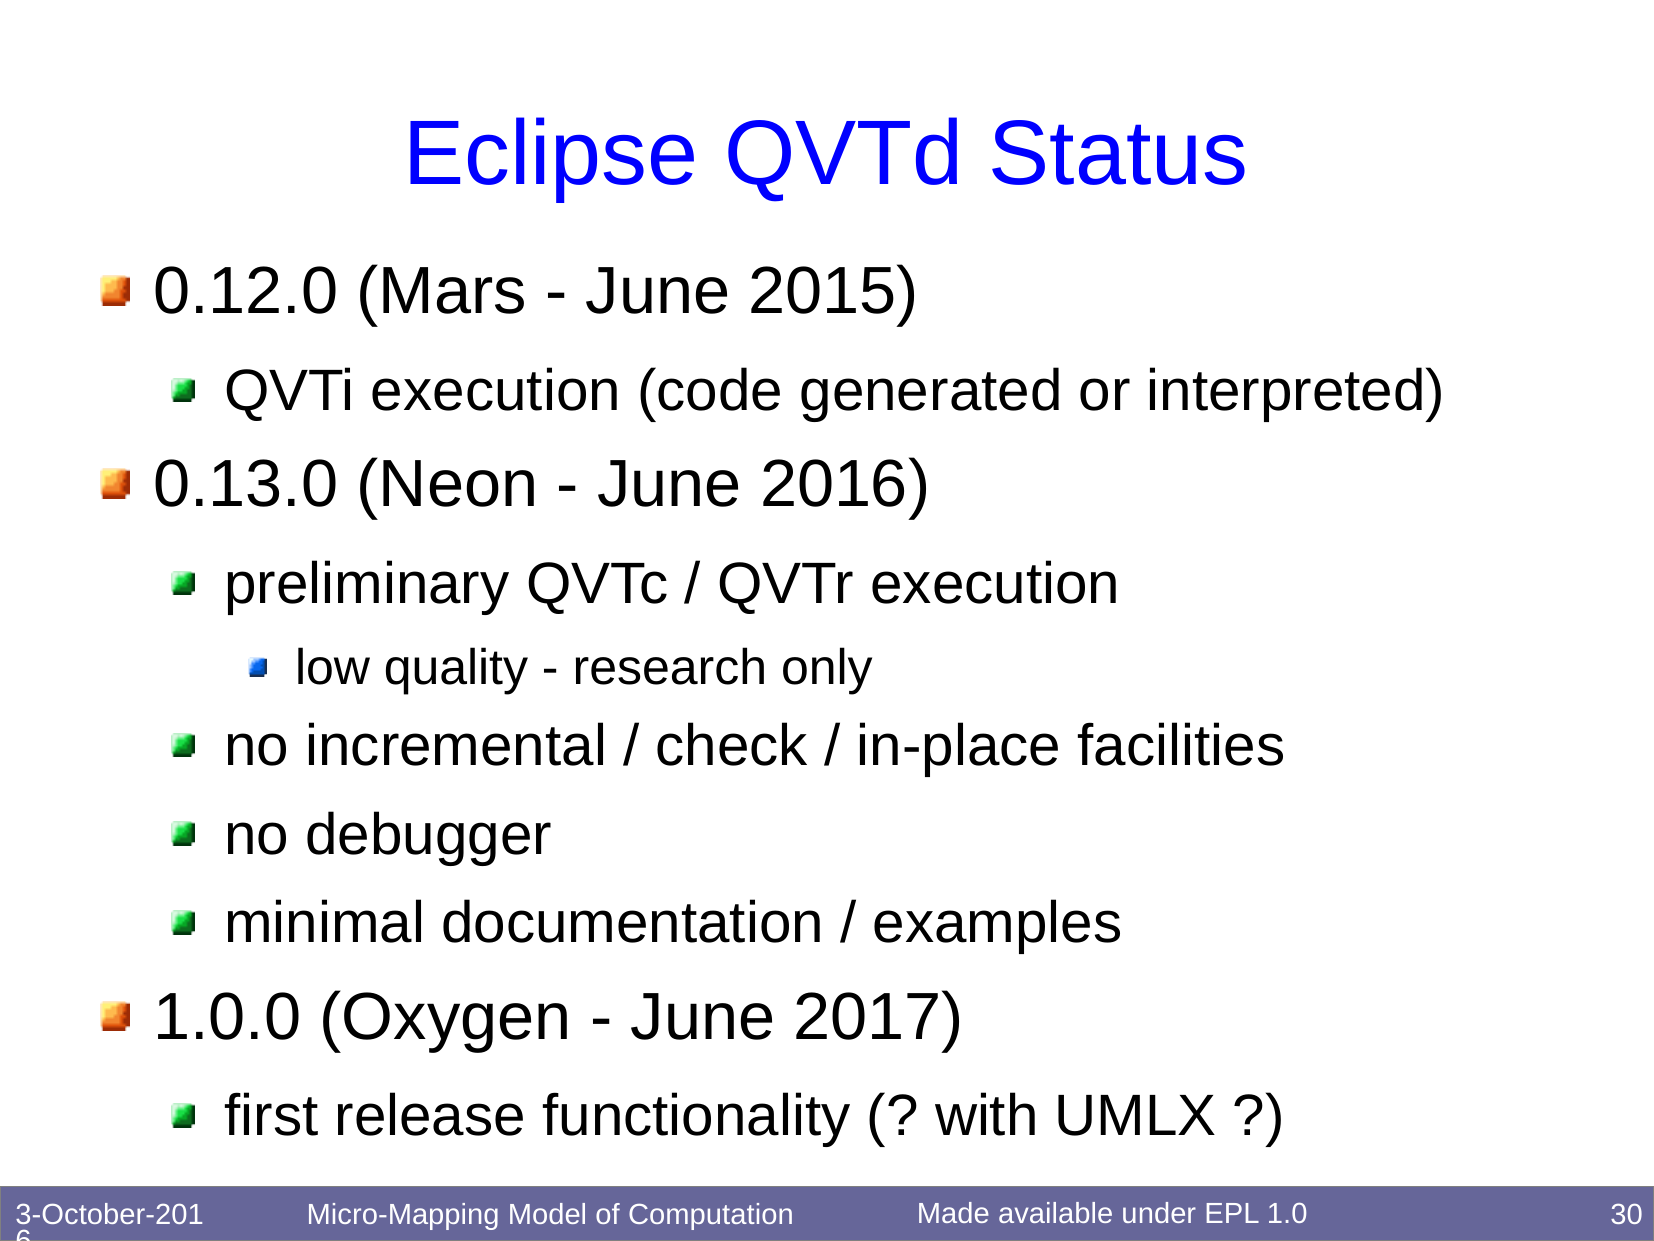

# Eclipse QVTd Status
0.12.0 (Mars - June 2015)
QVTi execution (code generated or interpreted)
0.13.0 (Neon - June 2016)
preliminary QVTc / QVTr execution
low quality - research only
no incremental / check / in-place facilities
no debugger
minimal documentation / examples
1.0.0 (Oxygen - June 2017)
first release functionality (? with UMLX ?)
3-October-2016
Micro-Mapping Model of Computation
30